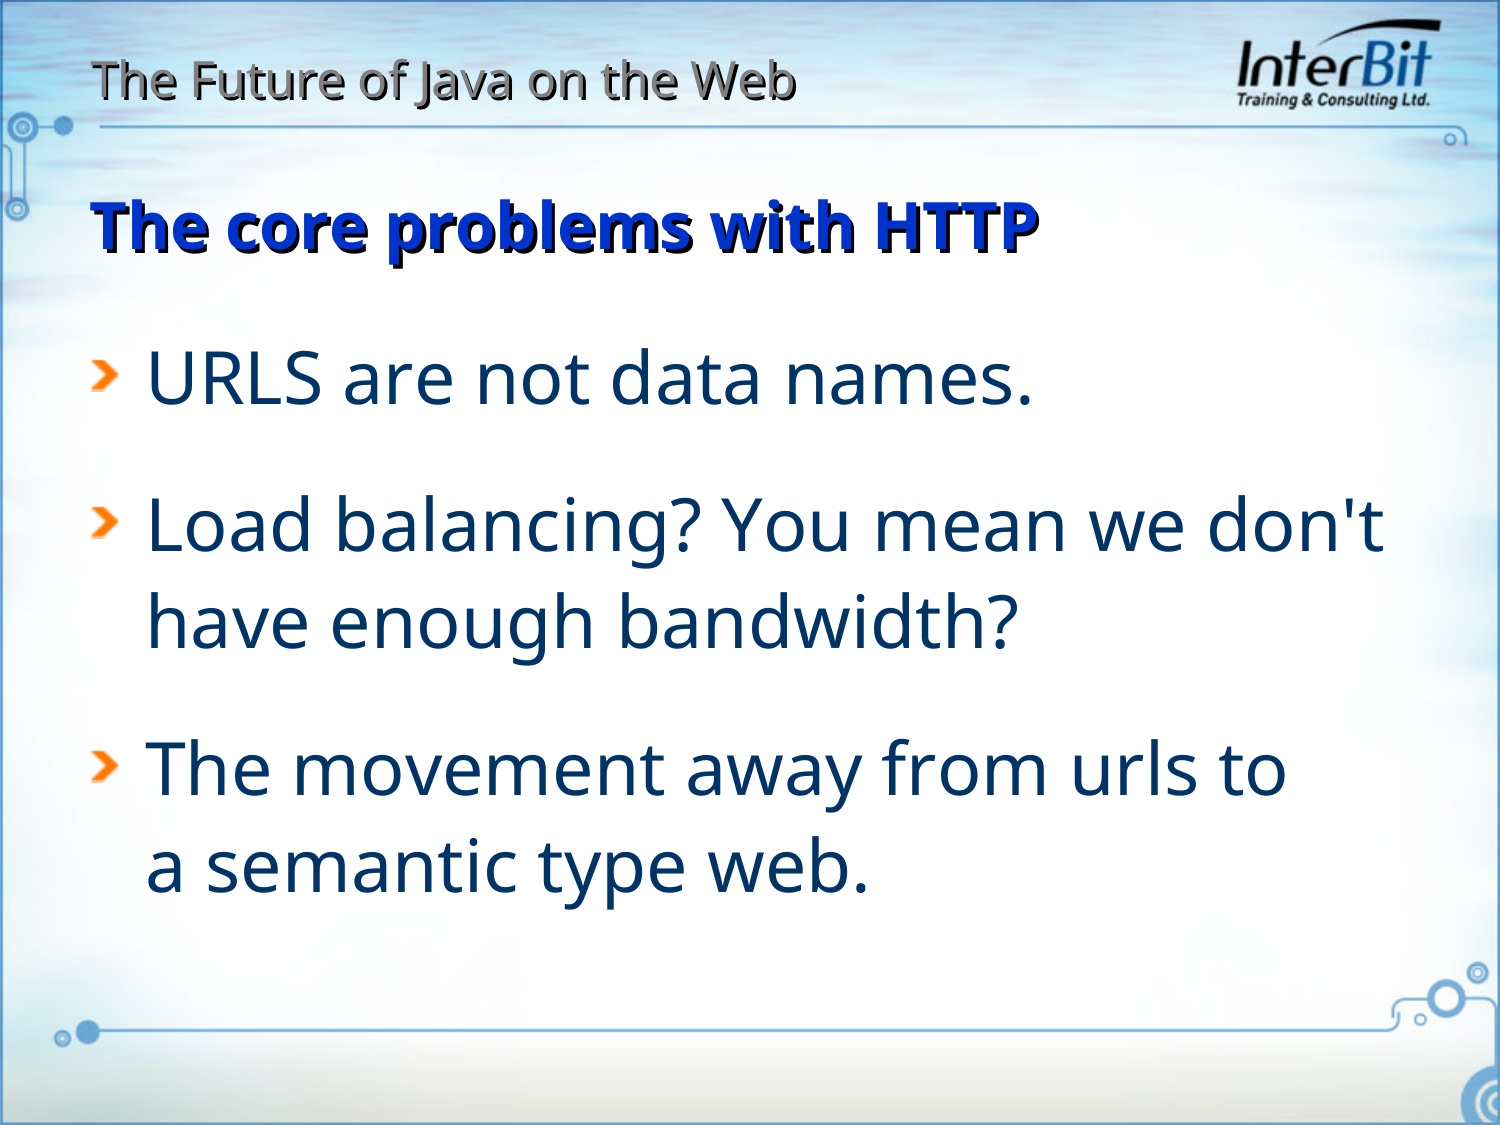

# The Future of Java on the Web
The core problems with HTTP
 URLS are not data names.
 Load balancing? You mean we don't
 have enough bandwidth?
 The movement away from urls to
 a semantic type web.